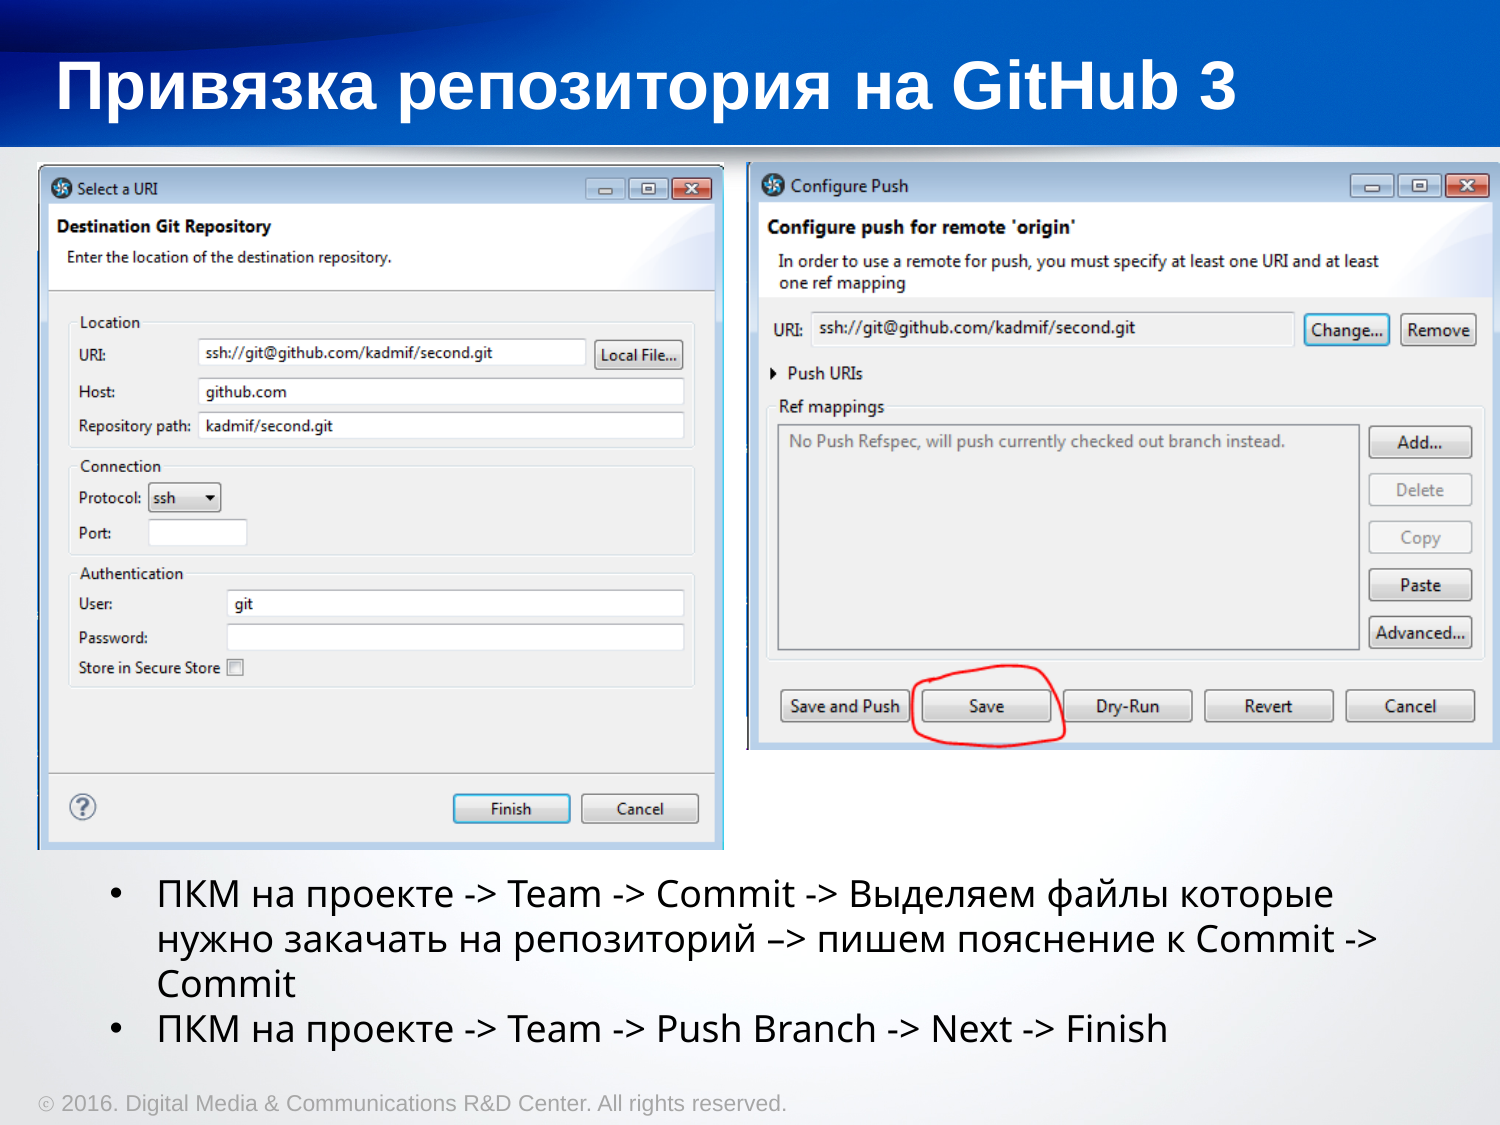

# Привязка репозитория на GitHub 3
ПКМ на проекте -> Team -> Commit -> Выделяем файлы которые нужно закачать на репозиторий –> пишем пояснение к Commit -> Commit
ПКМ на проекте -> Team -> Push Branch -> Next -> Finish